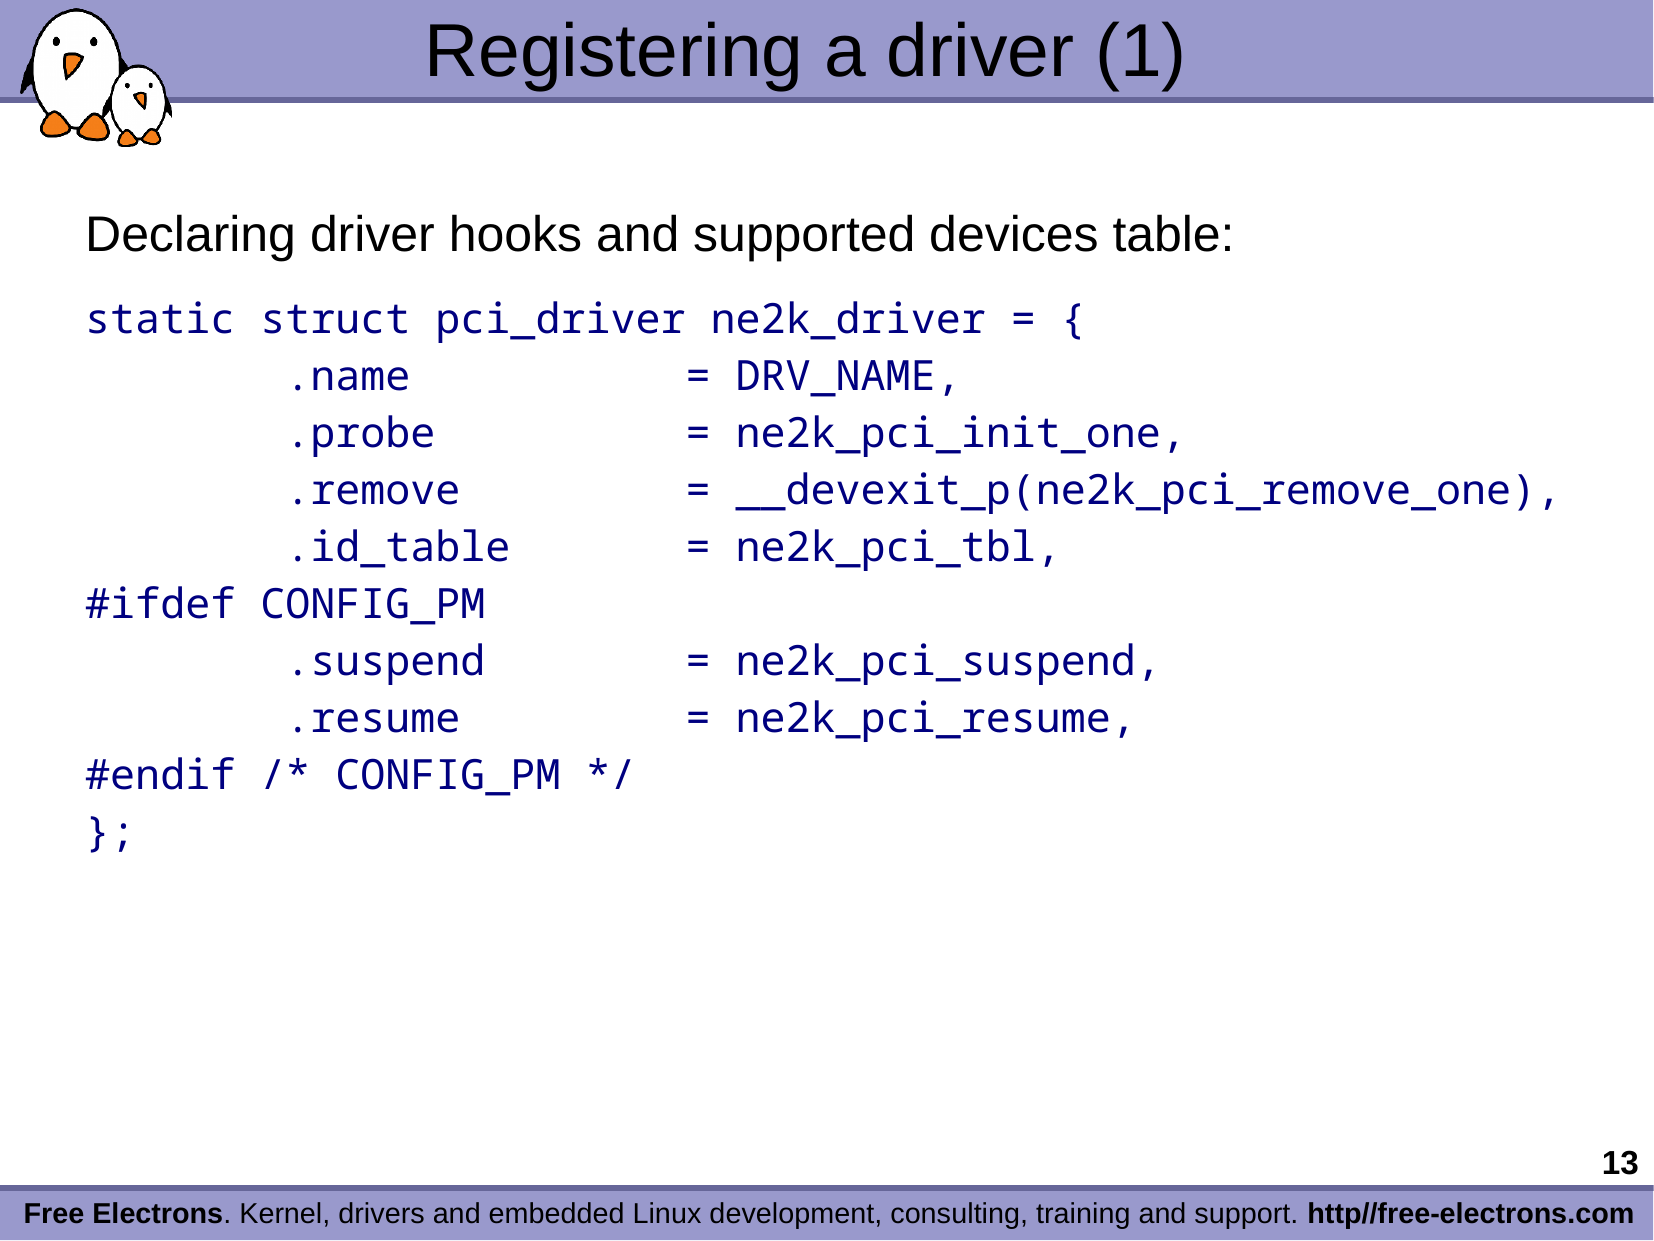

# Registering a driver (1)
Declaring driver hooks and supported devices table:
static struct pci_driver ne2k_driver = {
 .name = DRV_NAME,
 .probe = ne2k_pci_init_one,
 .remove = __devexit_p(ne2k_pci_remove_one),
 .id_table = ne2k_pci_tbl,
#ifdef CONFIG_PM
 .suspend = ne2k_pci_suspend,
 .resume = ne2k_pci_resume,
#endif /* CONFIG_PM */
};